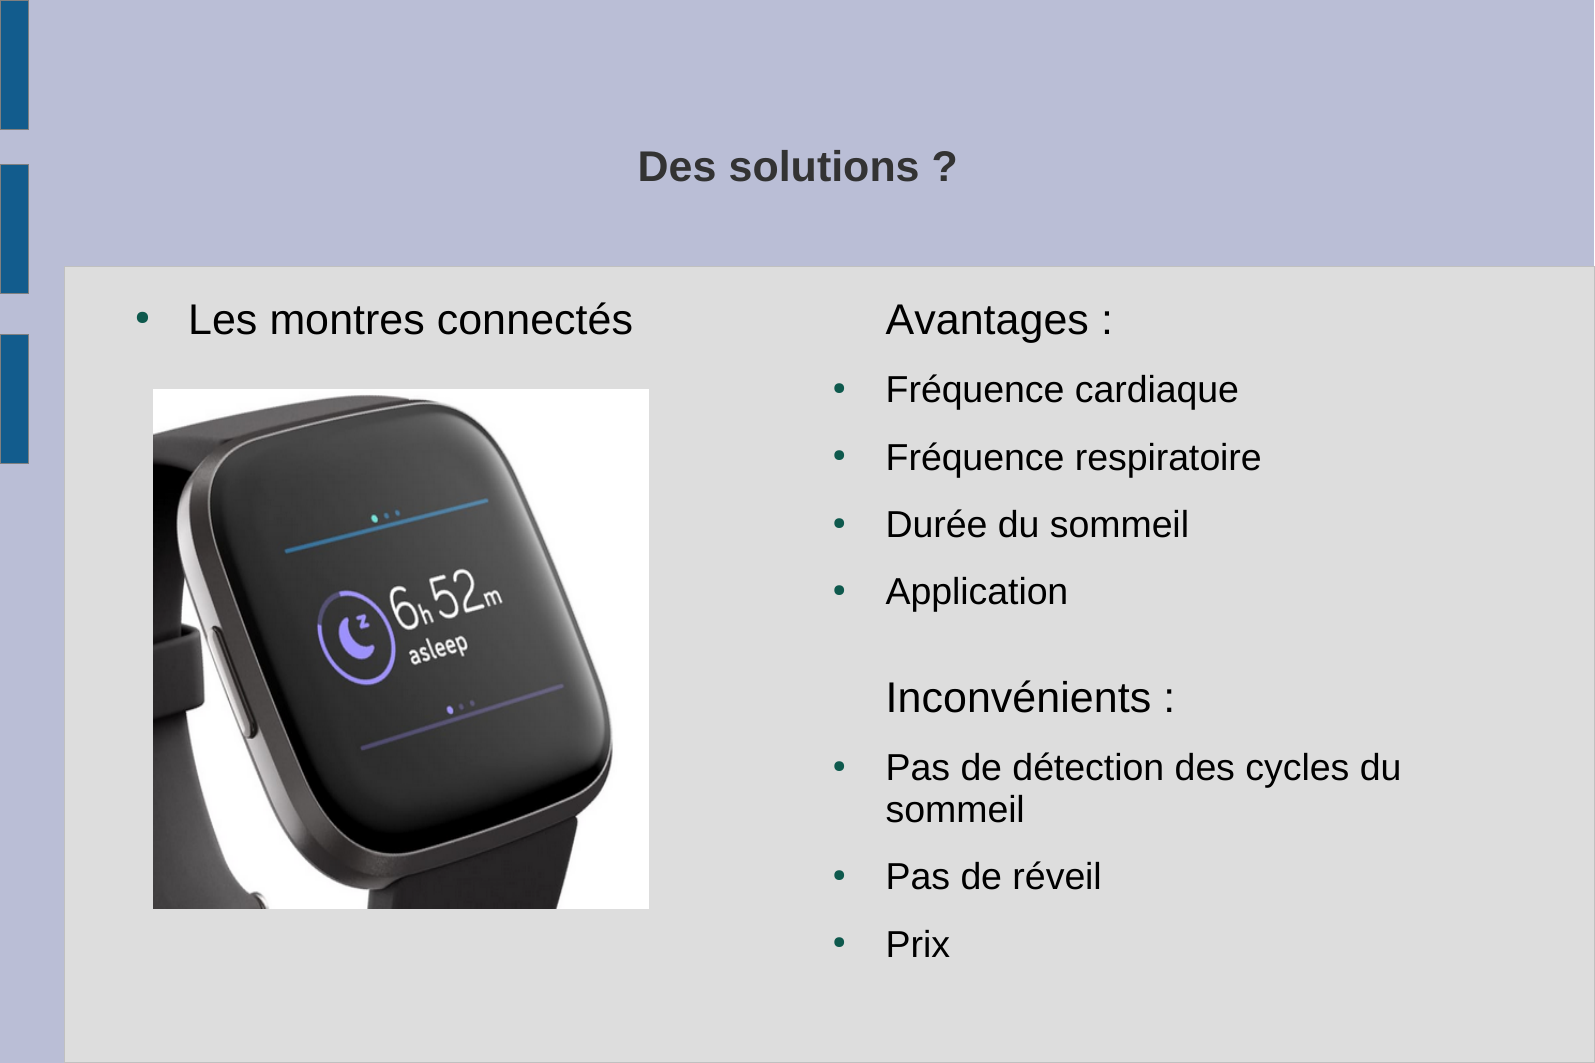

# Des solutions ?
Les montres connectés
Avantages :
Fréquence cardiaque
Fréquence respiratoire
Durée du sommeil
Application
Inconvénients :
Pas de détection des cycles du sommeil
Pas de réveil
Prix